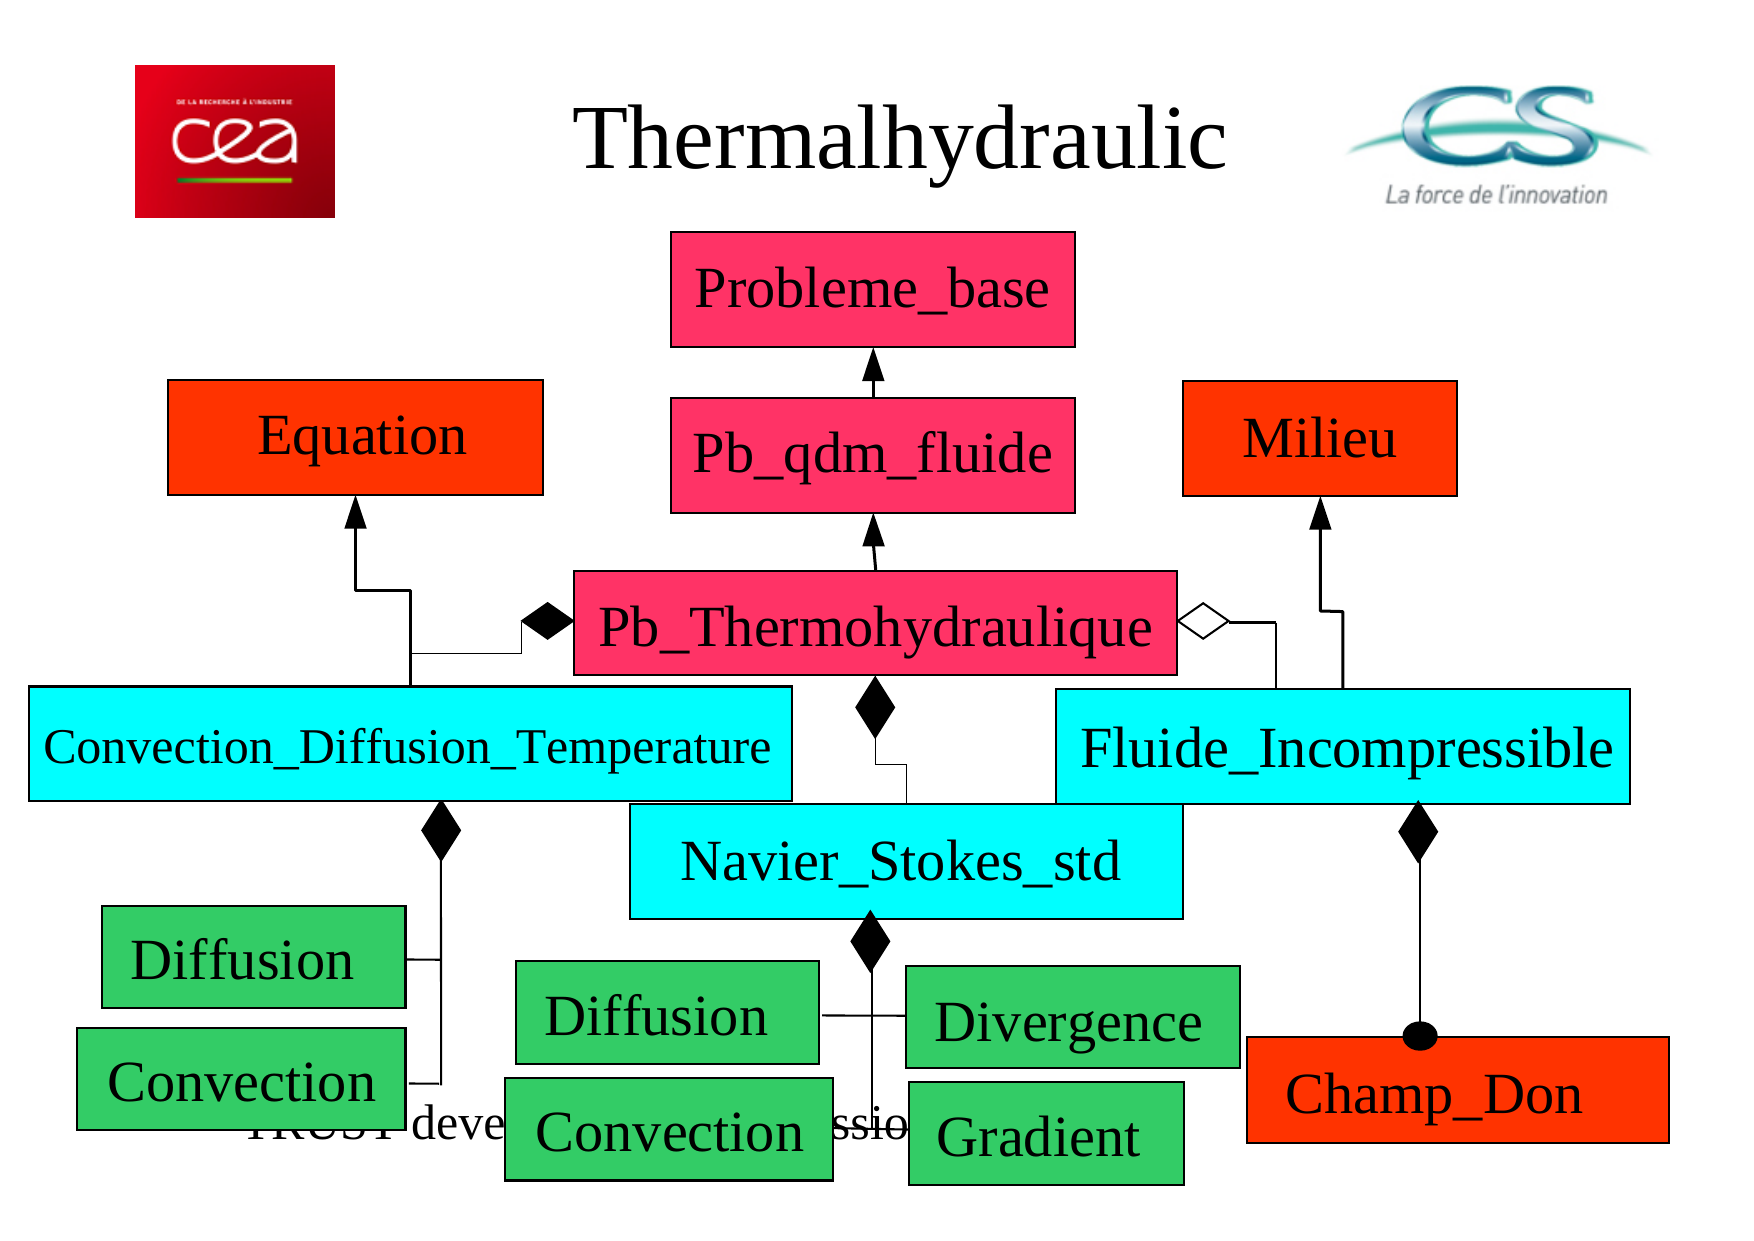

Thermalhydraulic
Probleme_base
Equation
Milieu
Pb_qdm_fluide
Pb_Thermohydraulique
Convection_Diffusion_Temperature
Fluide_Incompressible
Navier_Stokes_std
Diffusion
Diffusion
Divergence
Convection
Champ_Don
Convection
TRUST developer training session
108
Gradient